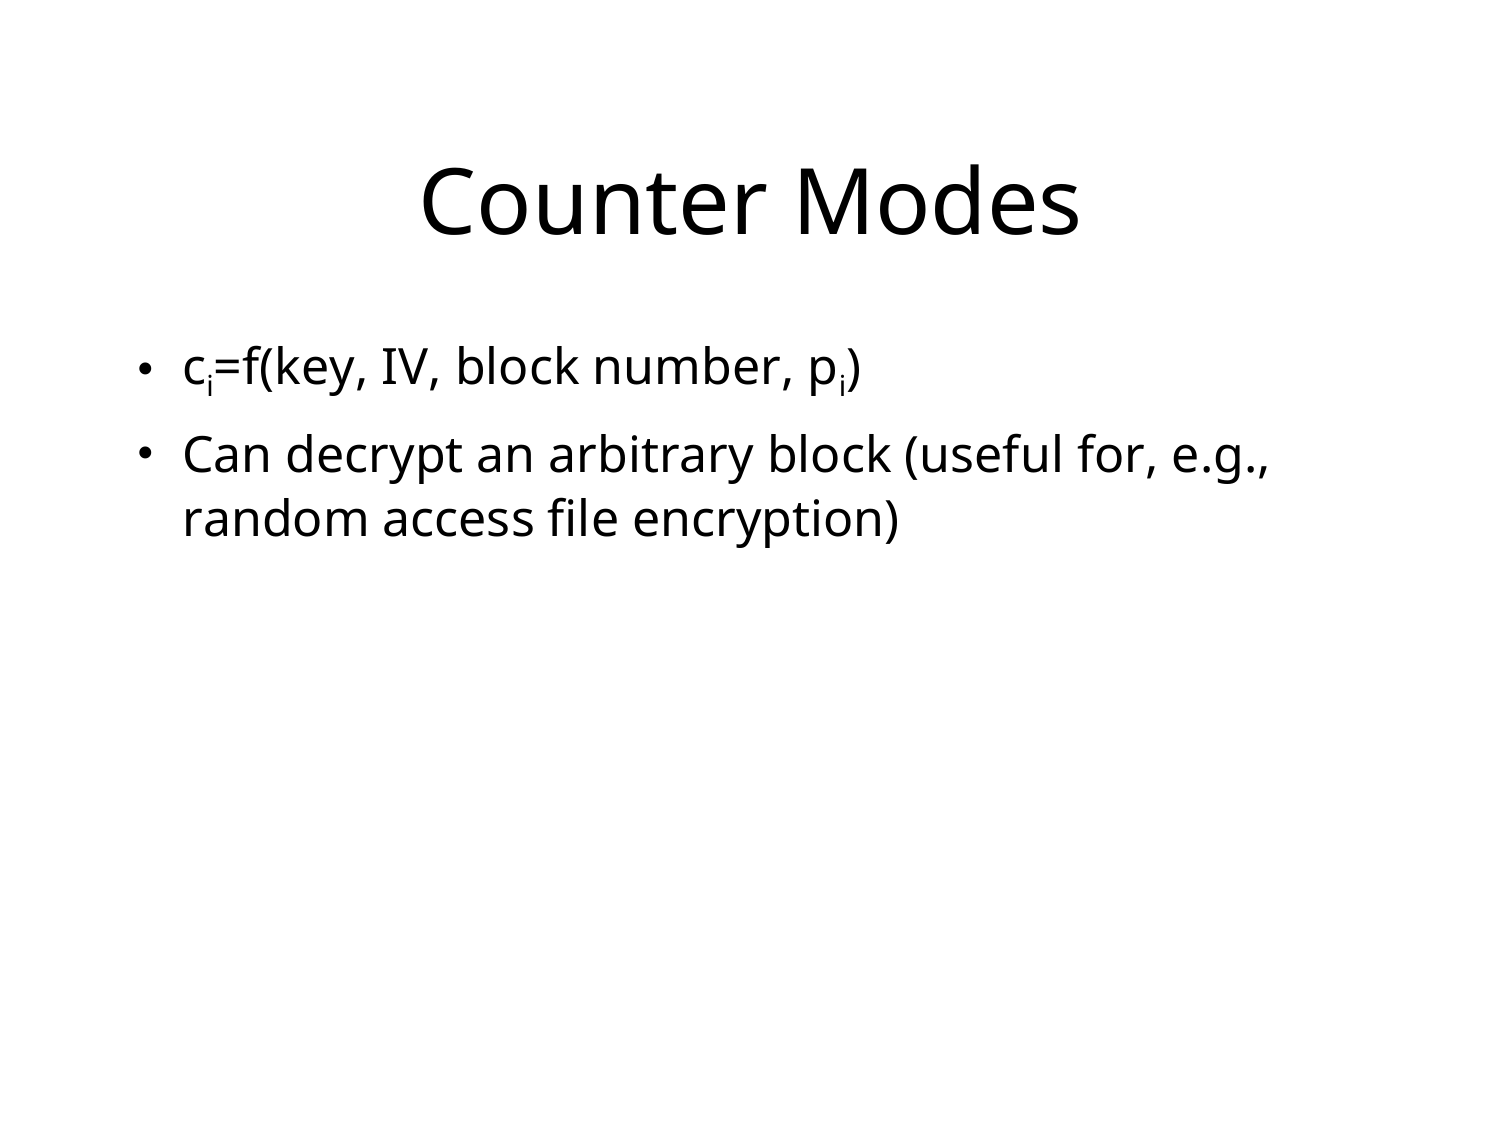

# Counter Modes
ci=f(key, IV, block number, pi)
Can decrypt an arbitrary block (useful for, e.g., random access file encryption)